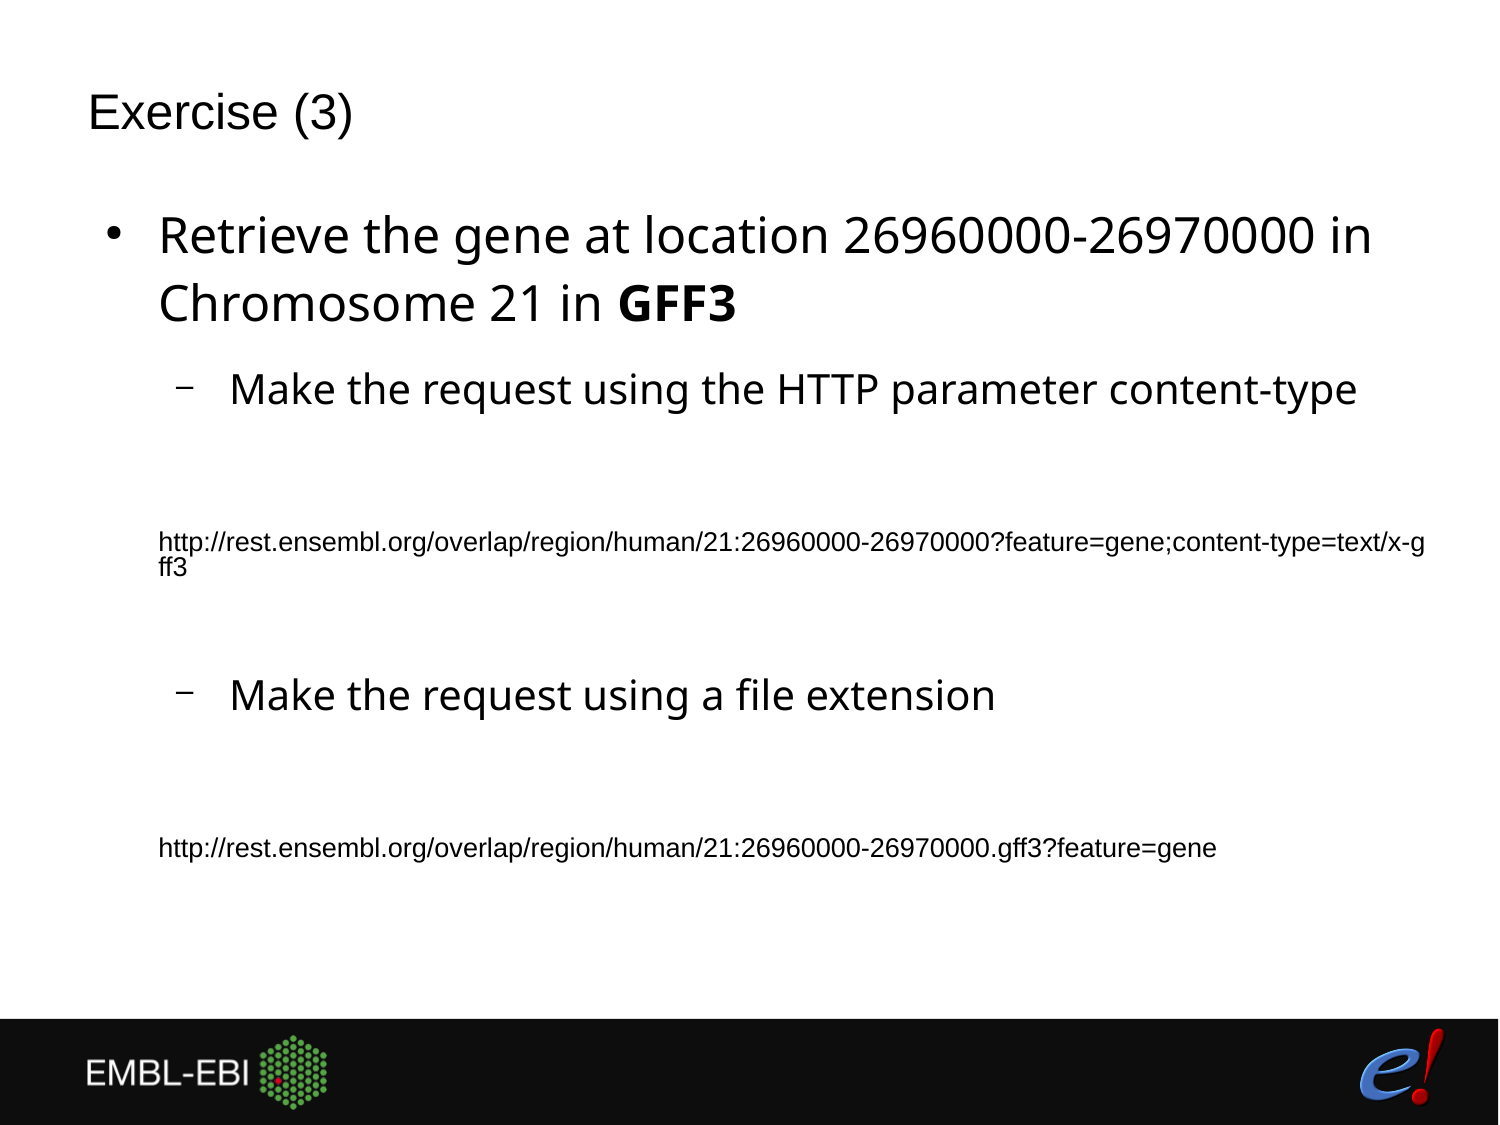

# Exercise (3)
Retrieve the gene at location 26960000-26970000 in Chromosome 21 in GFF3
Make the request using the HTTP parameter content-type
http://rest.ensembl.org/overlap/region/human/21:26960000-26970000?feature=gene;content-type=text/x-gff3
Make the request using a file extension
http://rest.ensembl.org/overlap/region/human/21:26960000-26970000.gff3?feature=gene